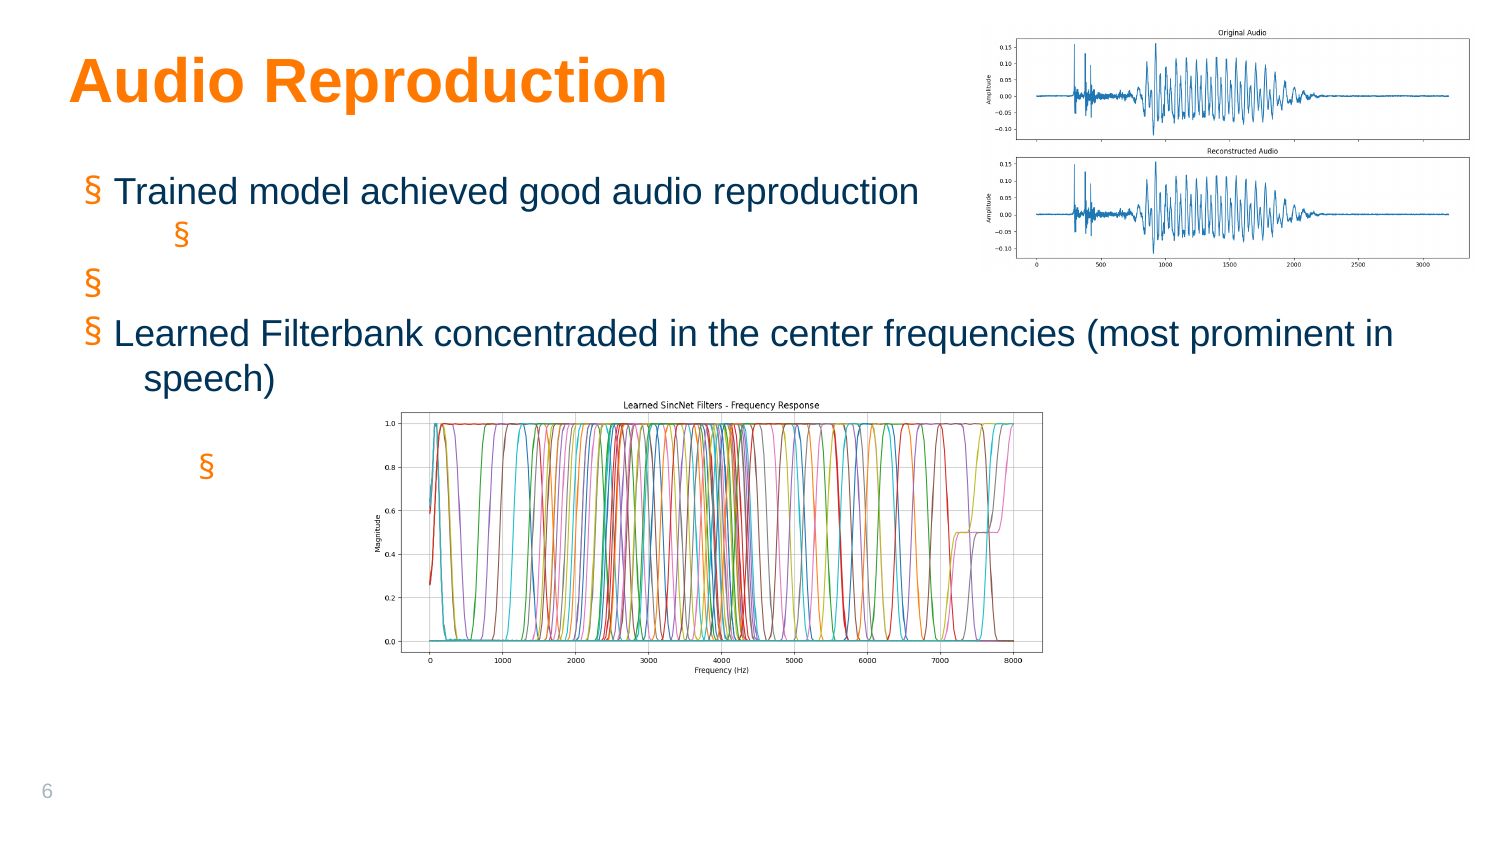

# Audio Reproduction
Trained model achieved good audio reproduction
Learned Filterbank concentraded in the center frequencies (most prominent in speech)